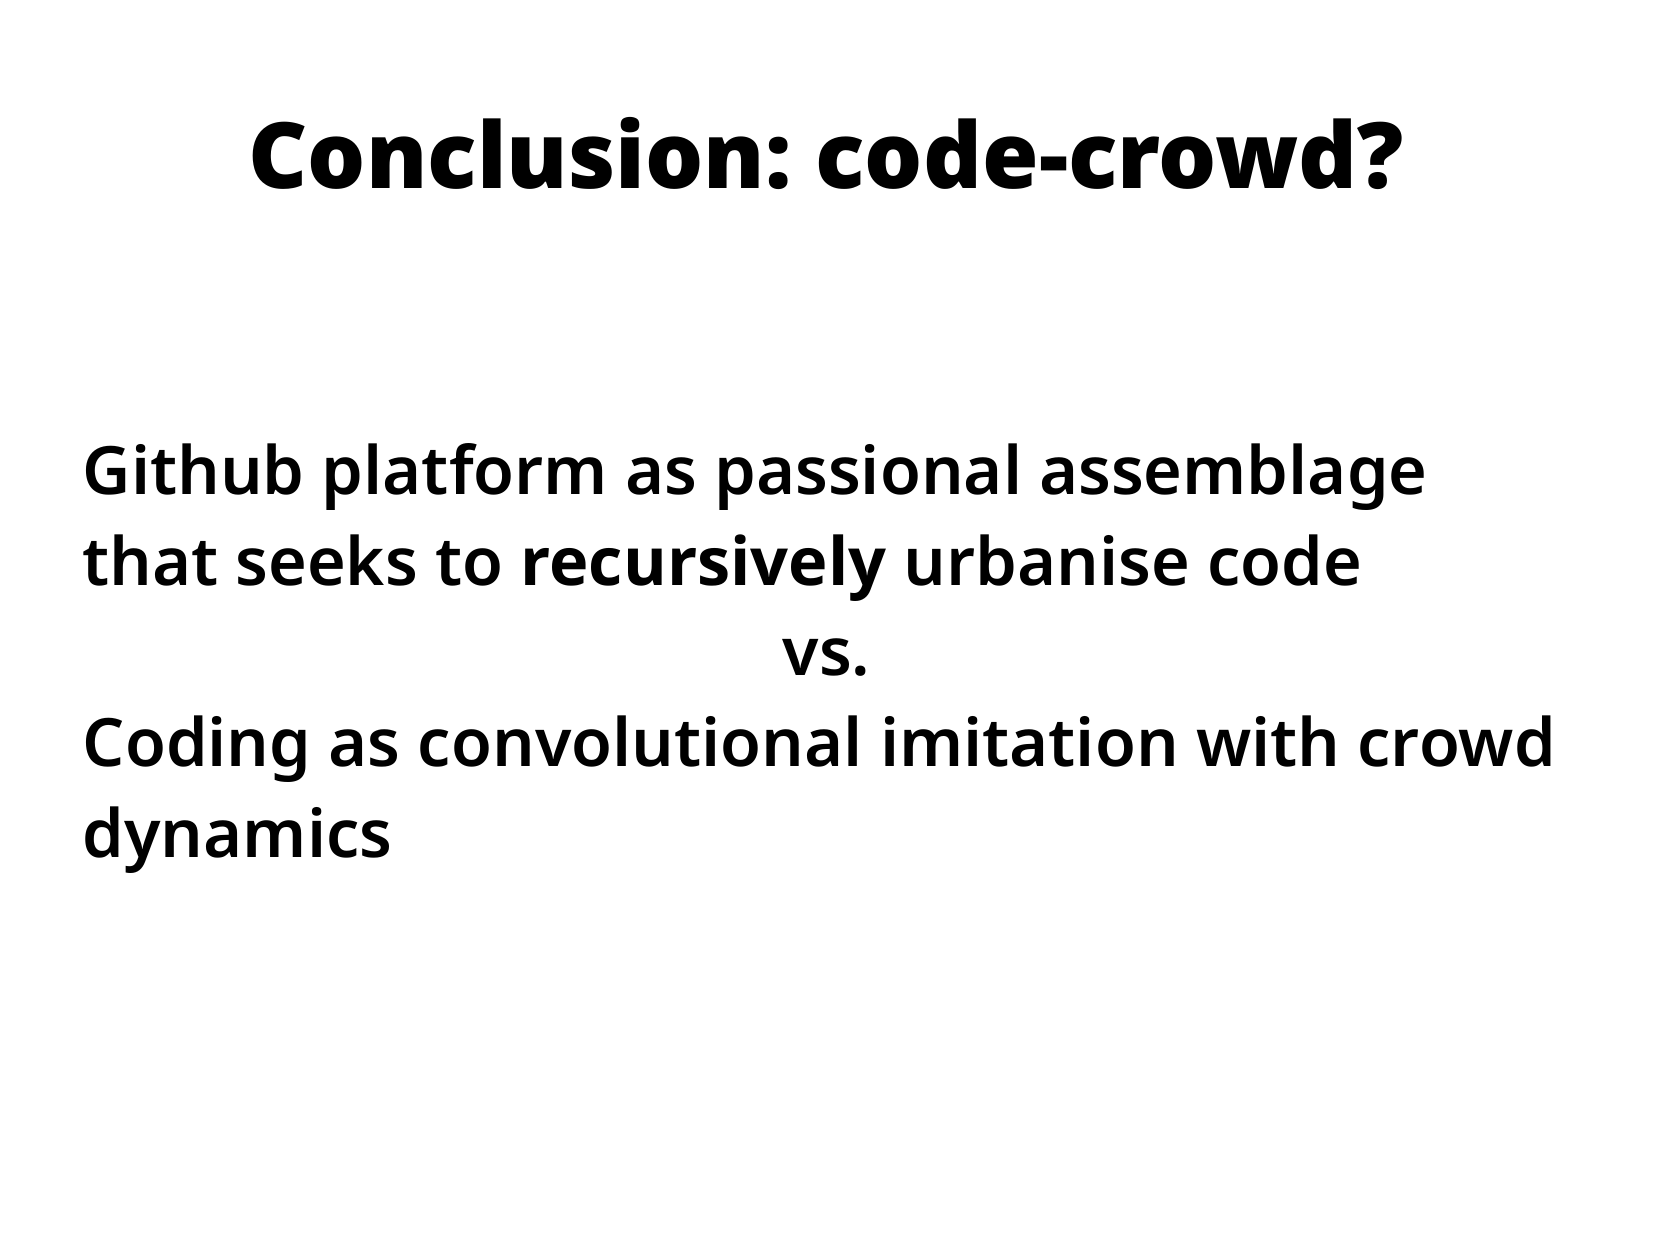

# Conclusion: code-crowd?
Github platform as passional assemblage that seeks to recursively urbanise code
vs.
Coding as convolutional imitation with crowd dynamics